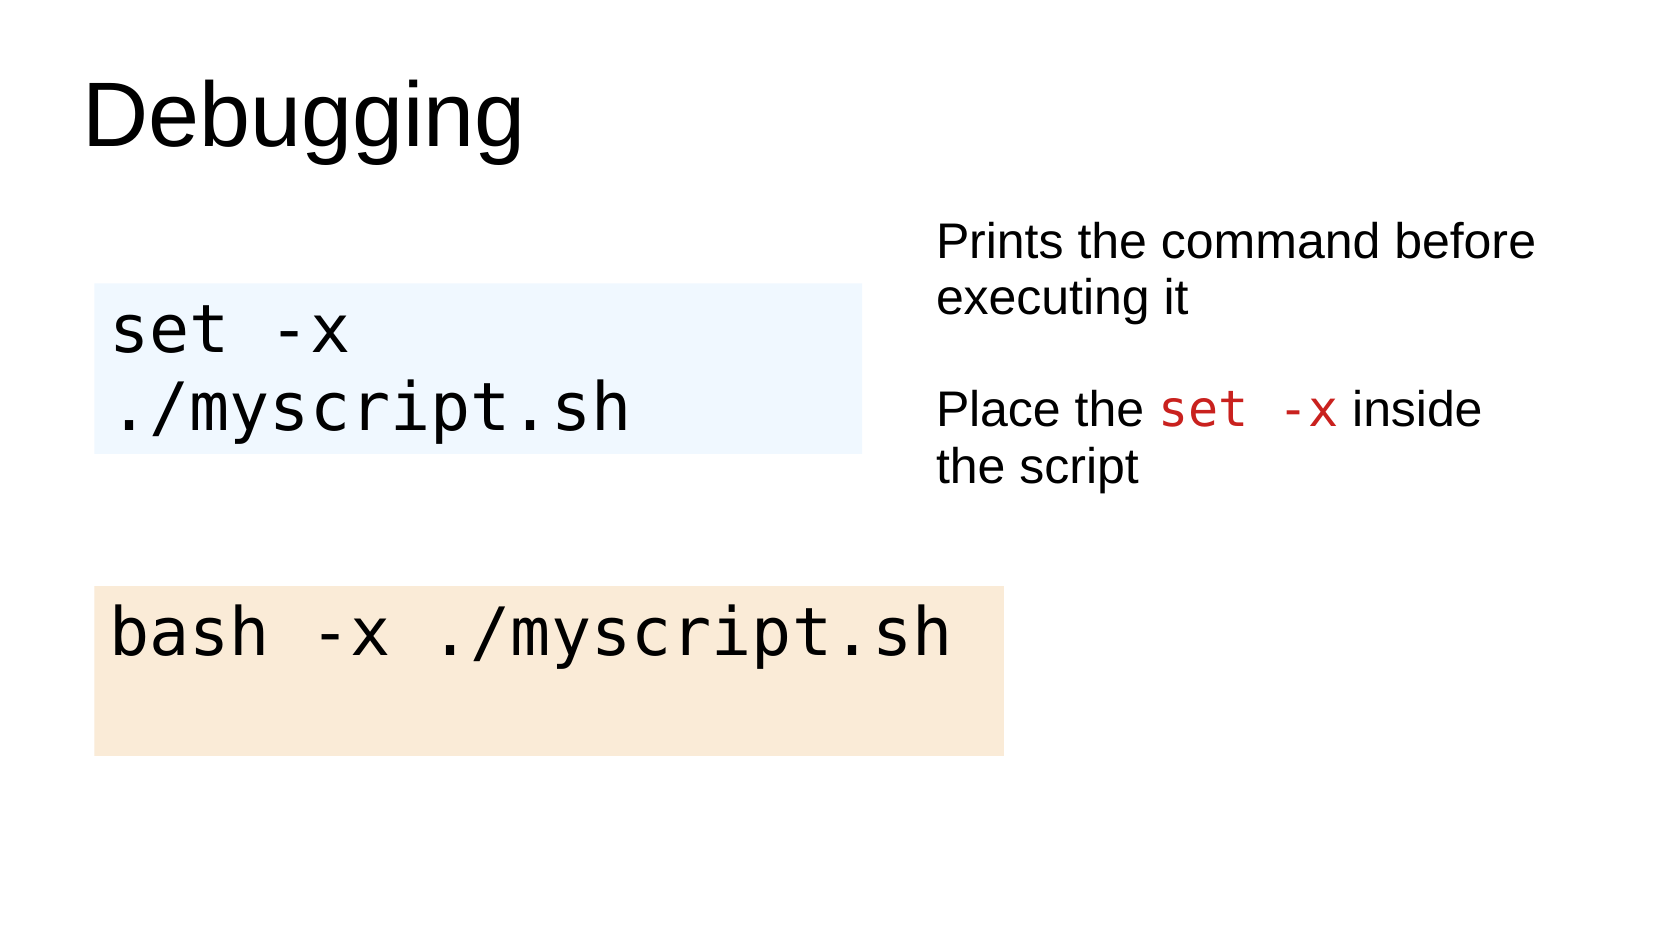

# Debugging
Prints the command before
executing it
Place the set -x inside the script
set -x
./myscript.sh
bash -x ./myscript.sh